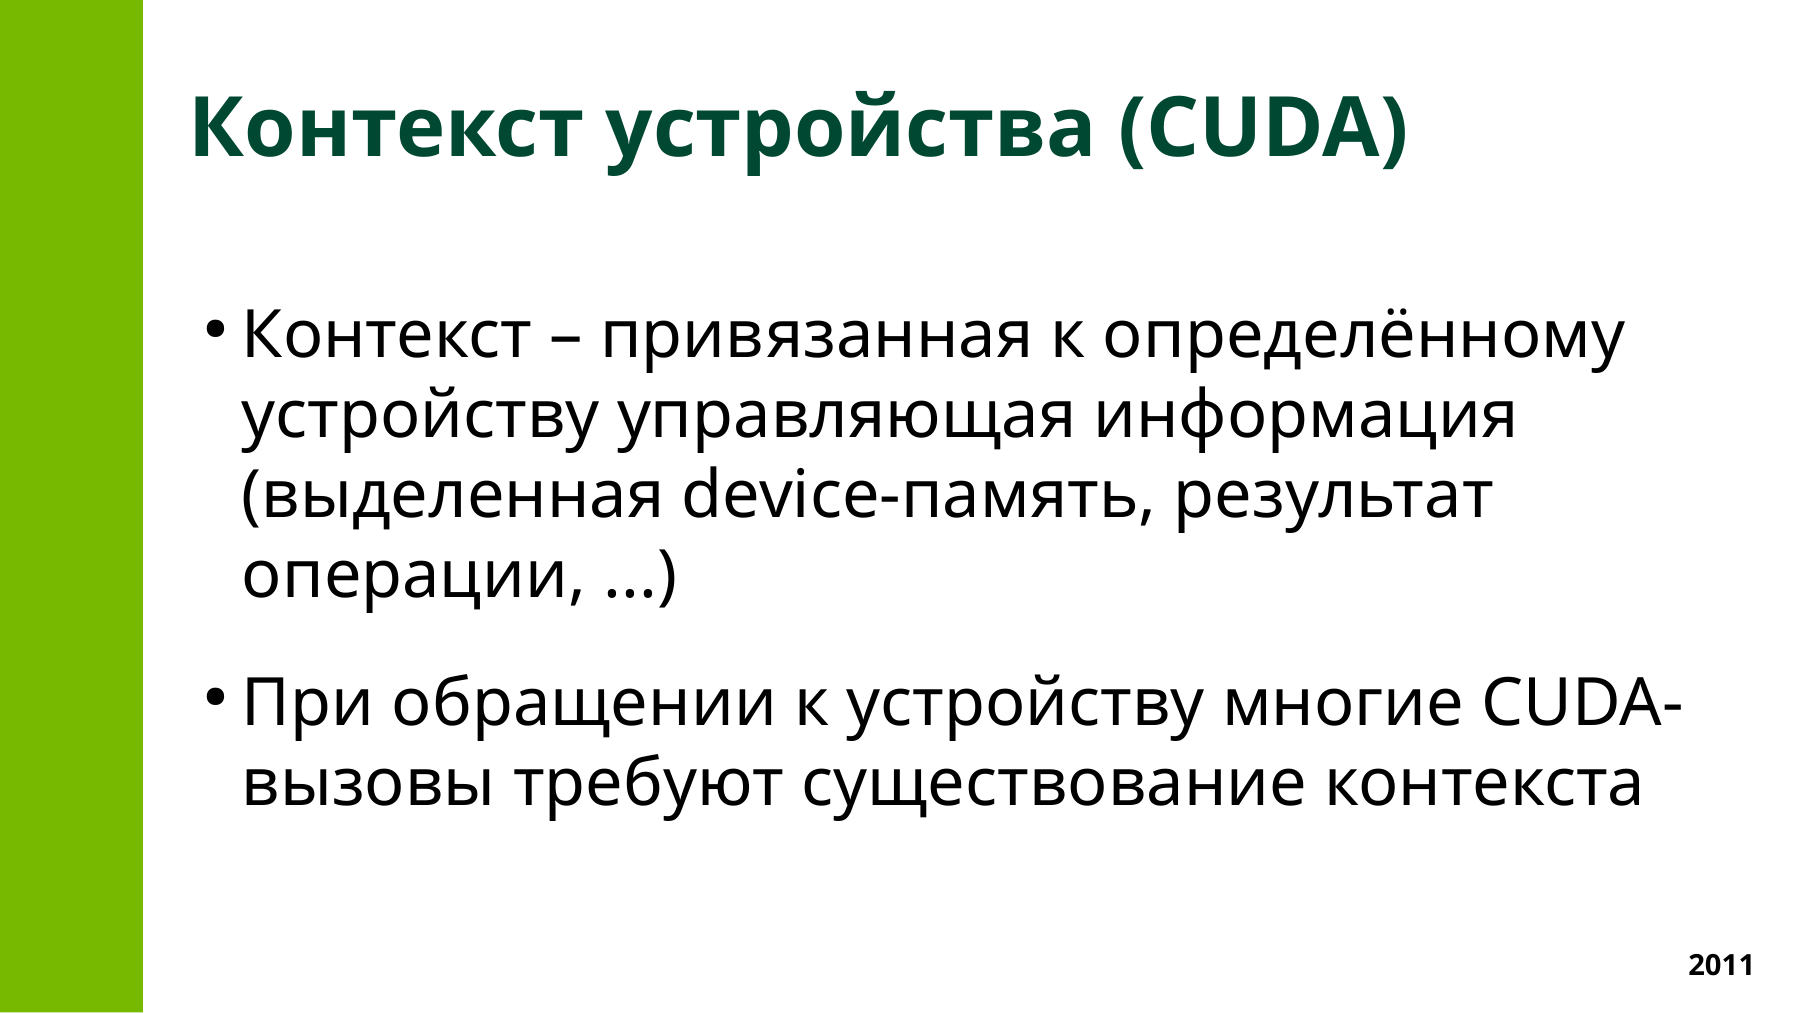

# Контекст устройства (CUDA)
Контекст – привязанная к определённому устройству управляющая информация (выделенная device-память, результат операции, ...)
При обращении к устройству многие CUDA-вызовы требуют существование контекста